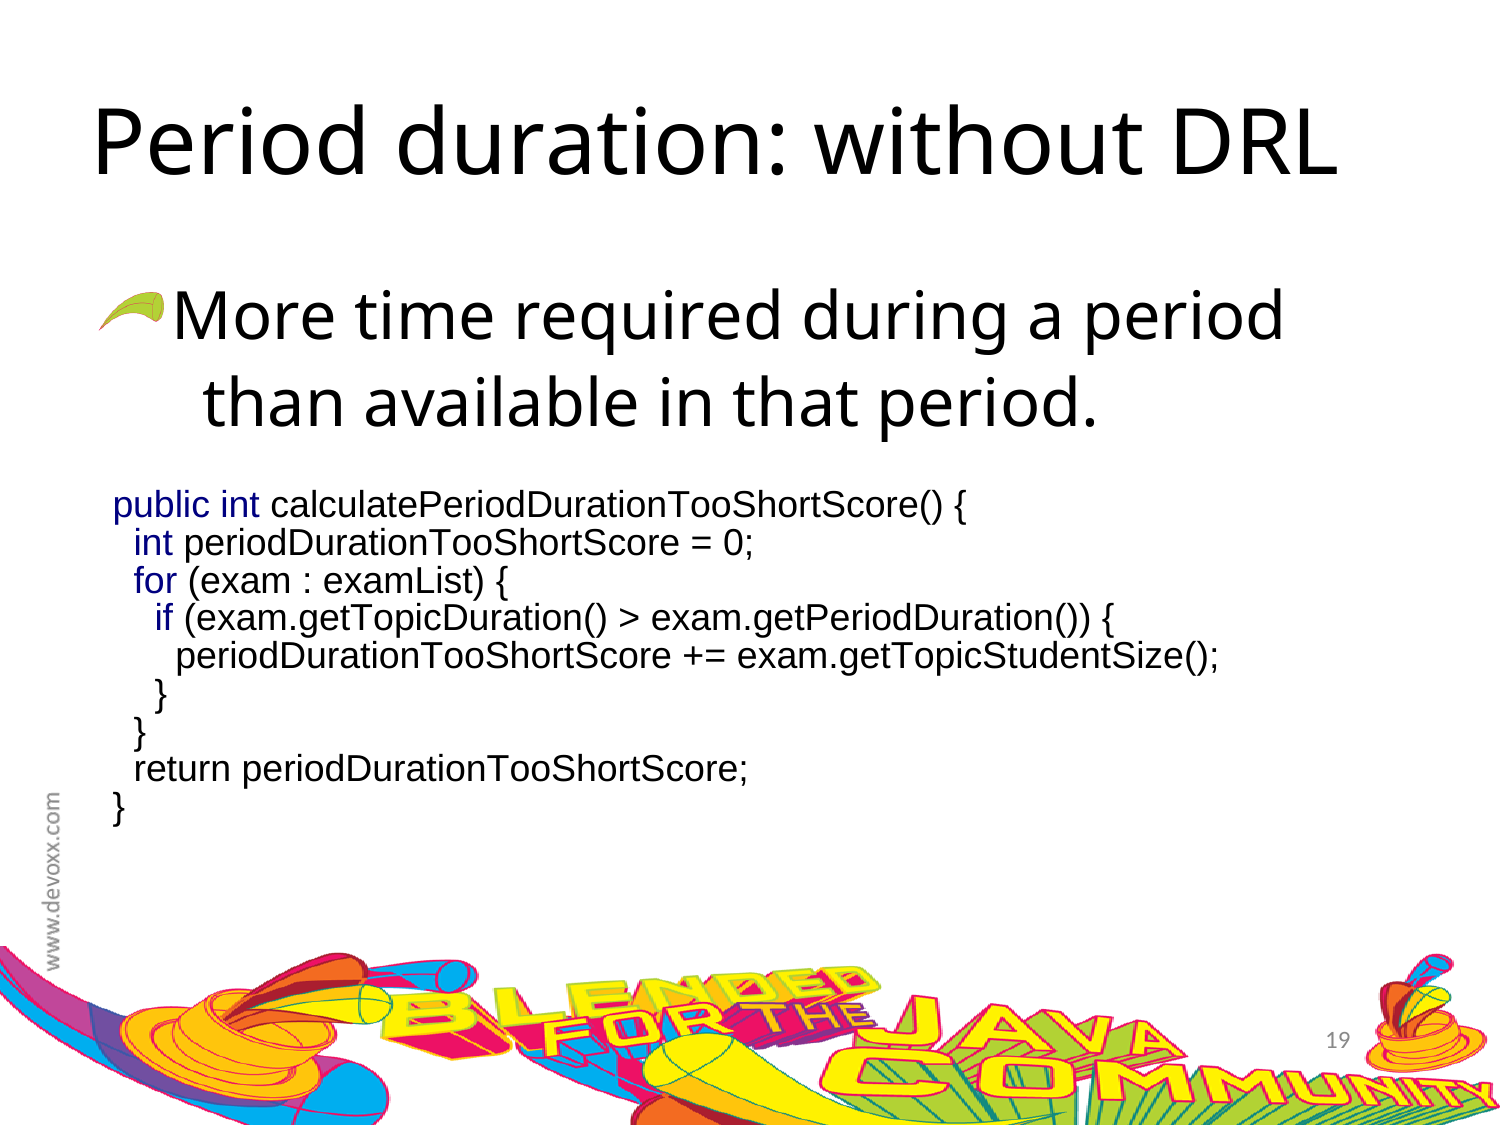

# Period duration: without DRL
More time required during a period than available in that period.
public int calculatePeriodDurationTooShortScore() {
 int periodDurationTooShortScore = 0;
 for (exam : examList) {
 if (exam.getTopicDuration() > exam.getPeriodDuration()) {
 periodDurationTooShortScore += exam.getTopicStudentSize();
 }
 }
 return periodDurationTooShortScore;
}
19